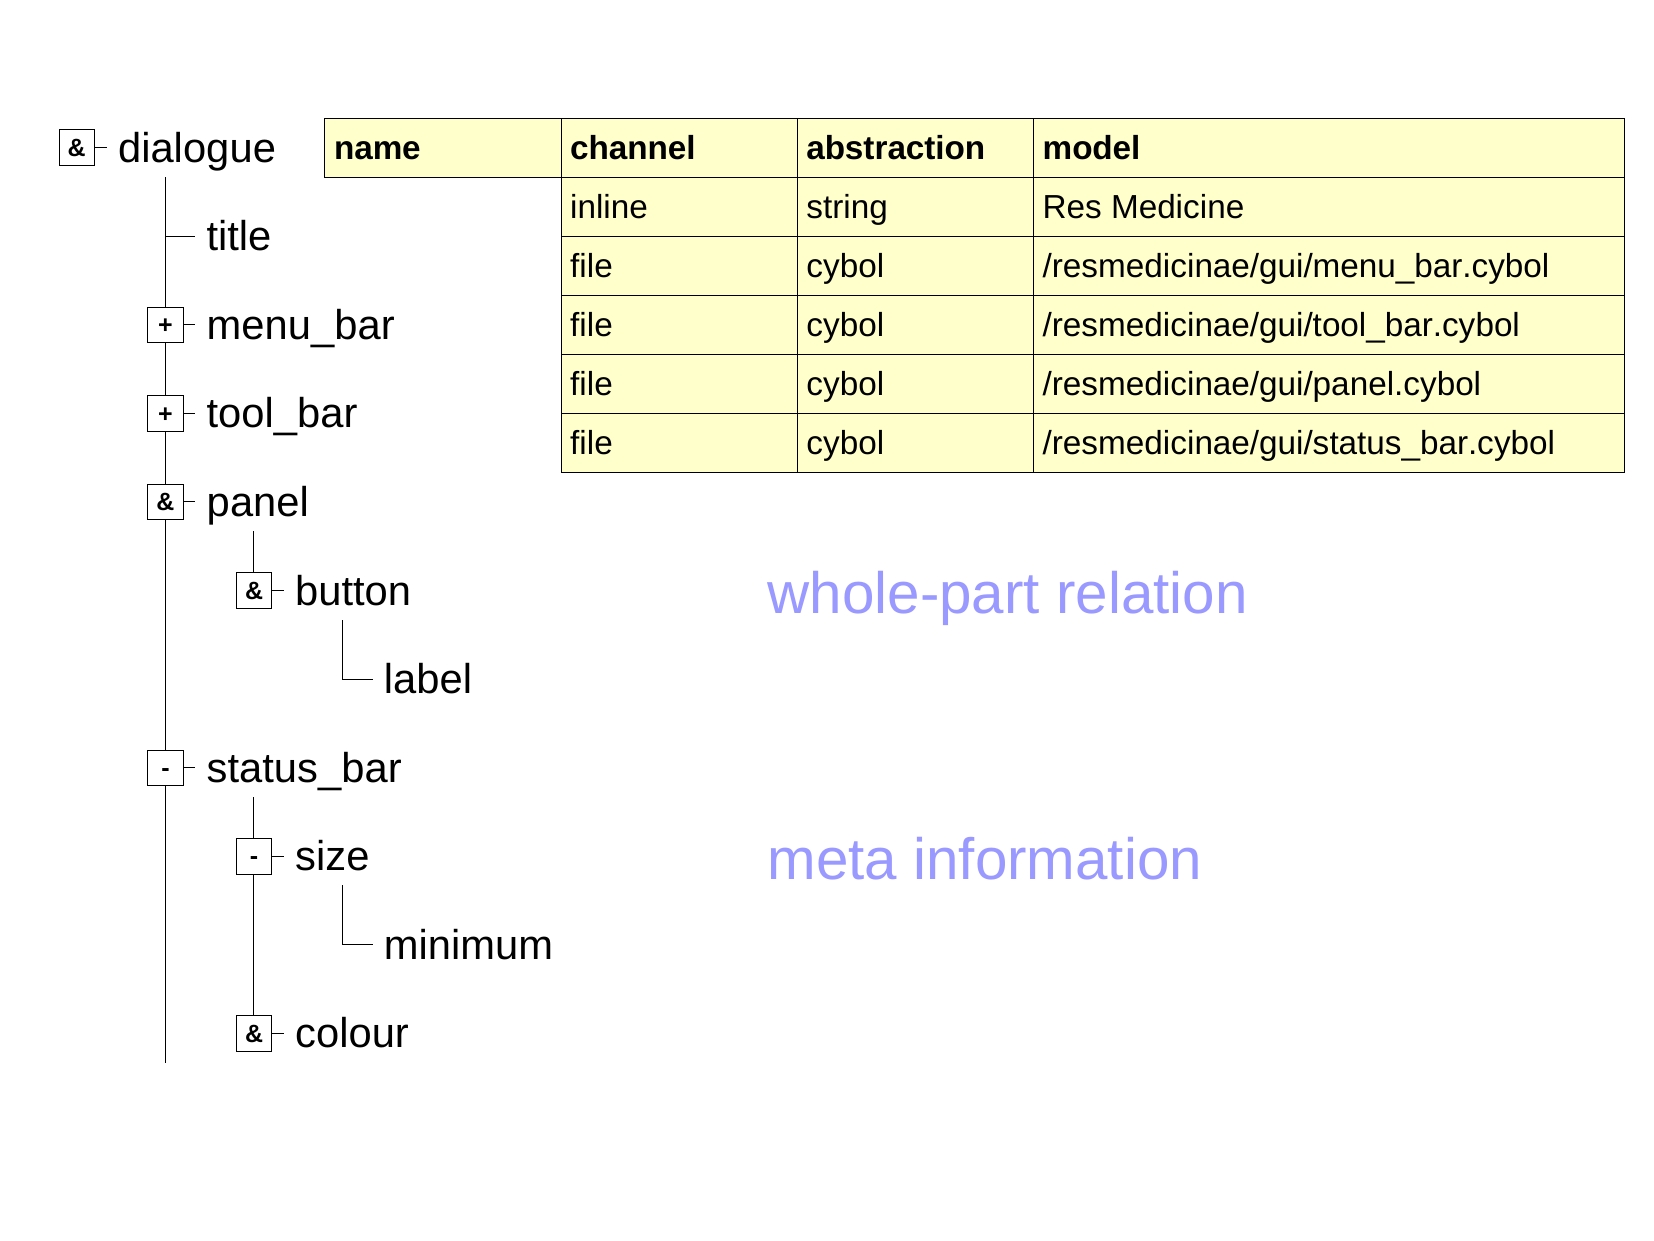

dialogue
&
title
menu_bar
+
tool_bar
+
panel
&
status_bar
-
 name
 channel
 abstraction
 model
 inline
 string
 Res Medicine
 file
 cybol
 /resmedicinae/gui/menu_bar.cybol
 file
 cybol
 /resmedicinae/gui/tool_bar.cybol
 file
 cybol
 /resmedicinae/gui/panel.cybol
 file
 cybol
 /resmedicinae/gui/status_bar.cybol
button
&
whole-part relation
label
size
-
meta information
minimum
colour
&